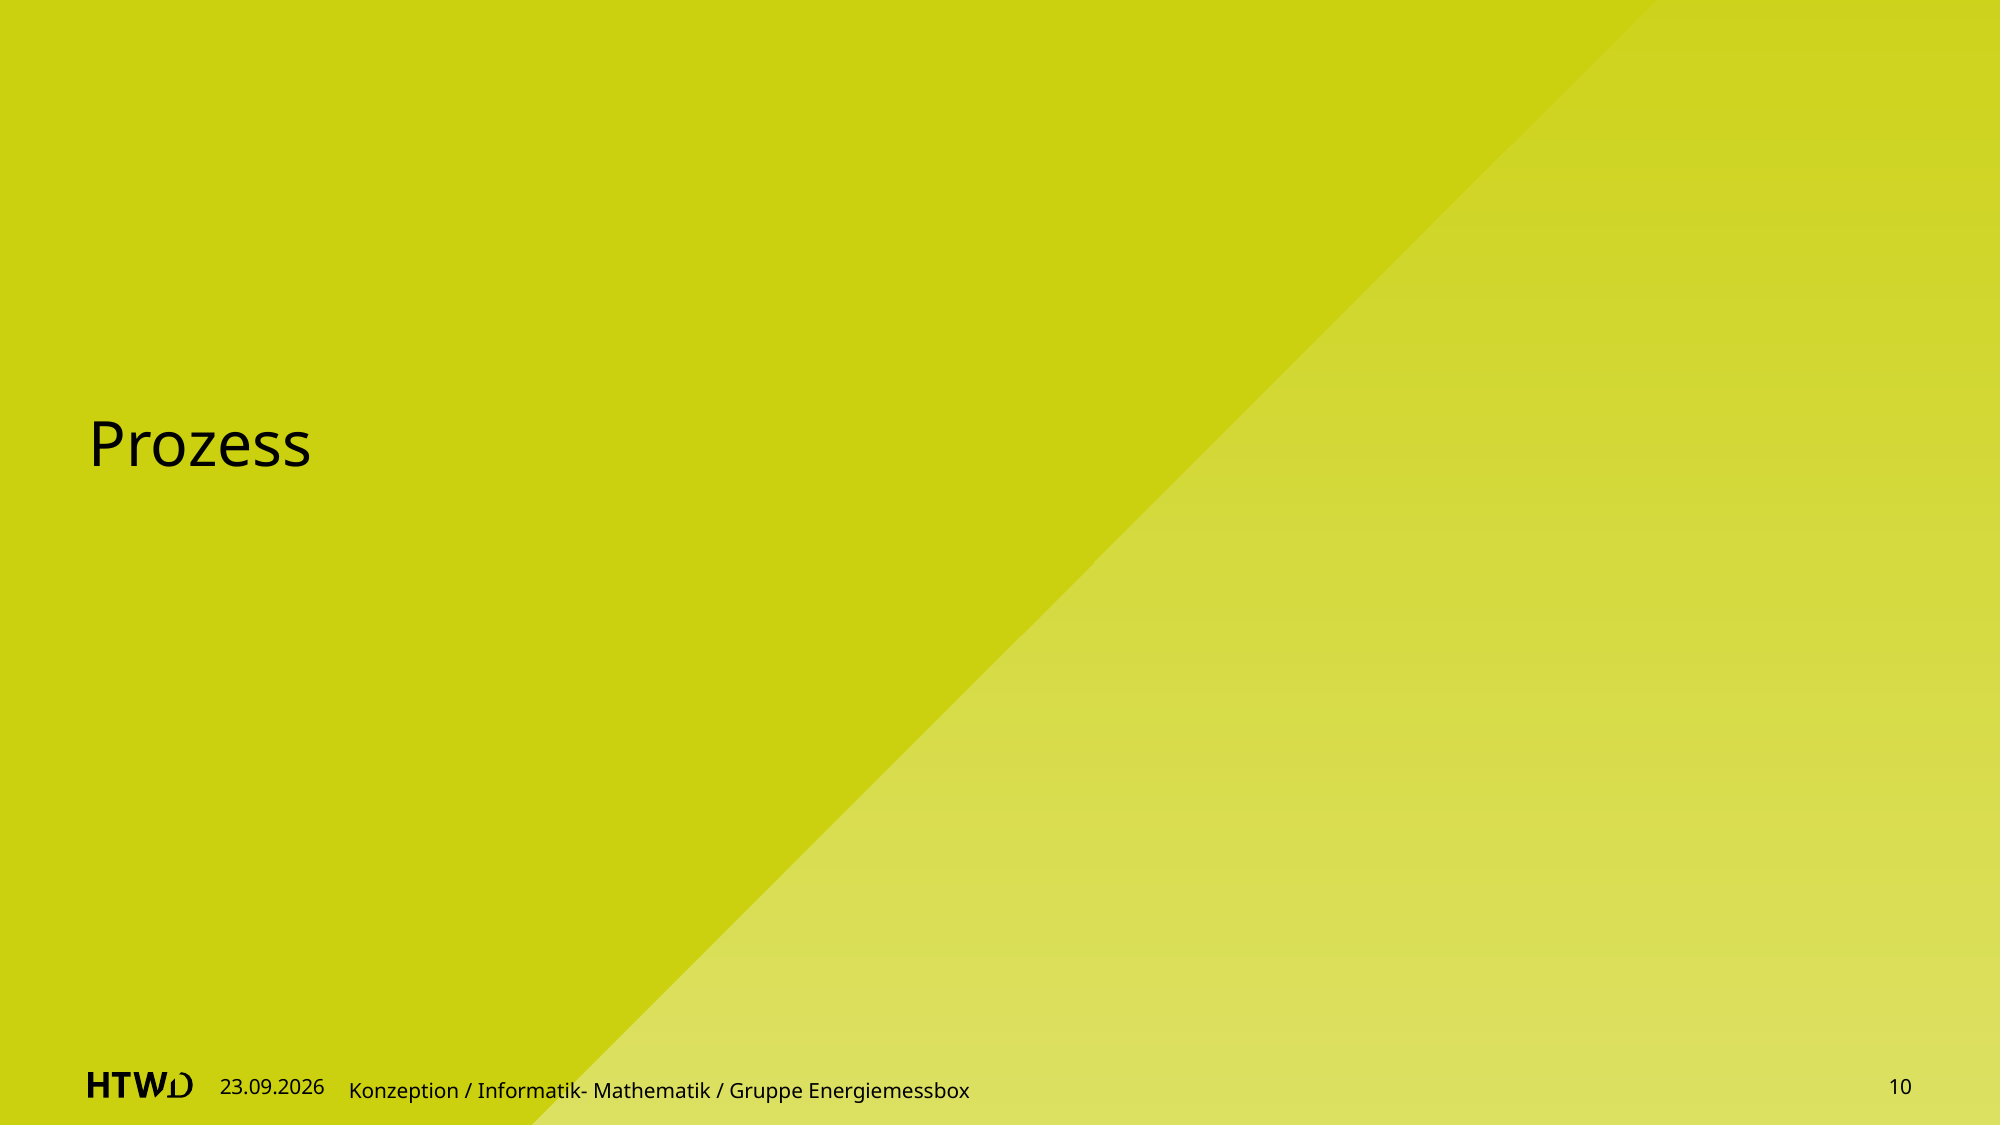

# Prozess
Konzeption / Informatik- Mathematik / Gruppe Energiemessbox